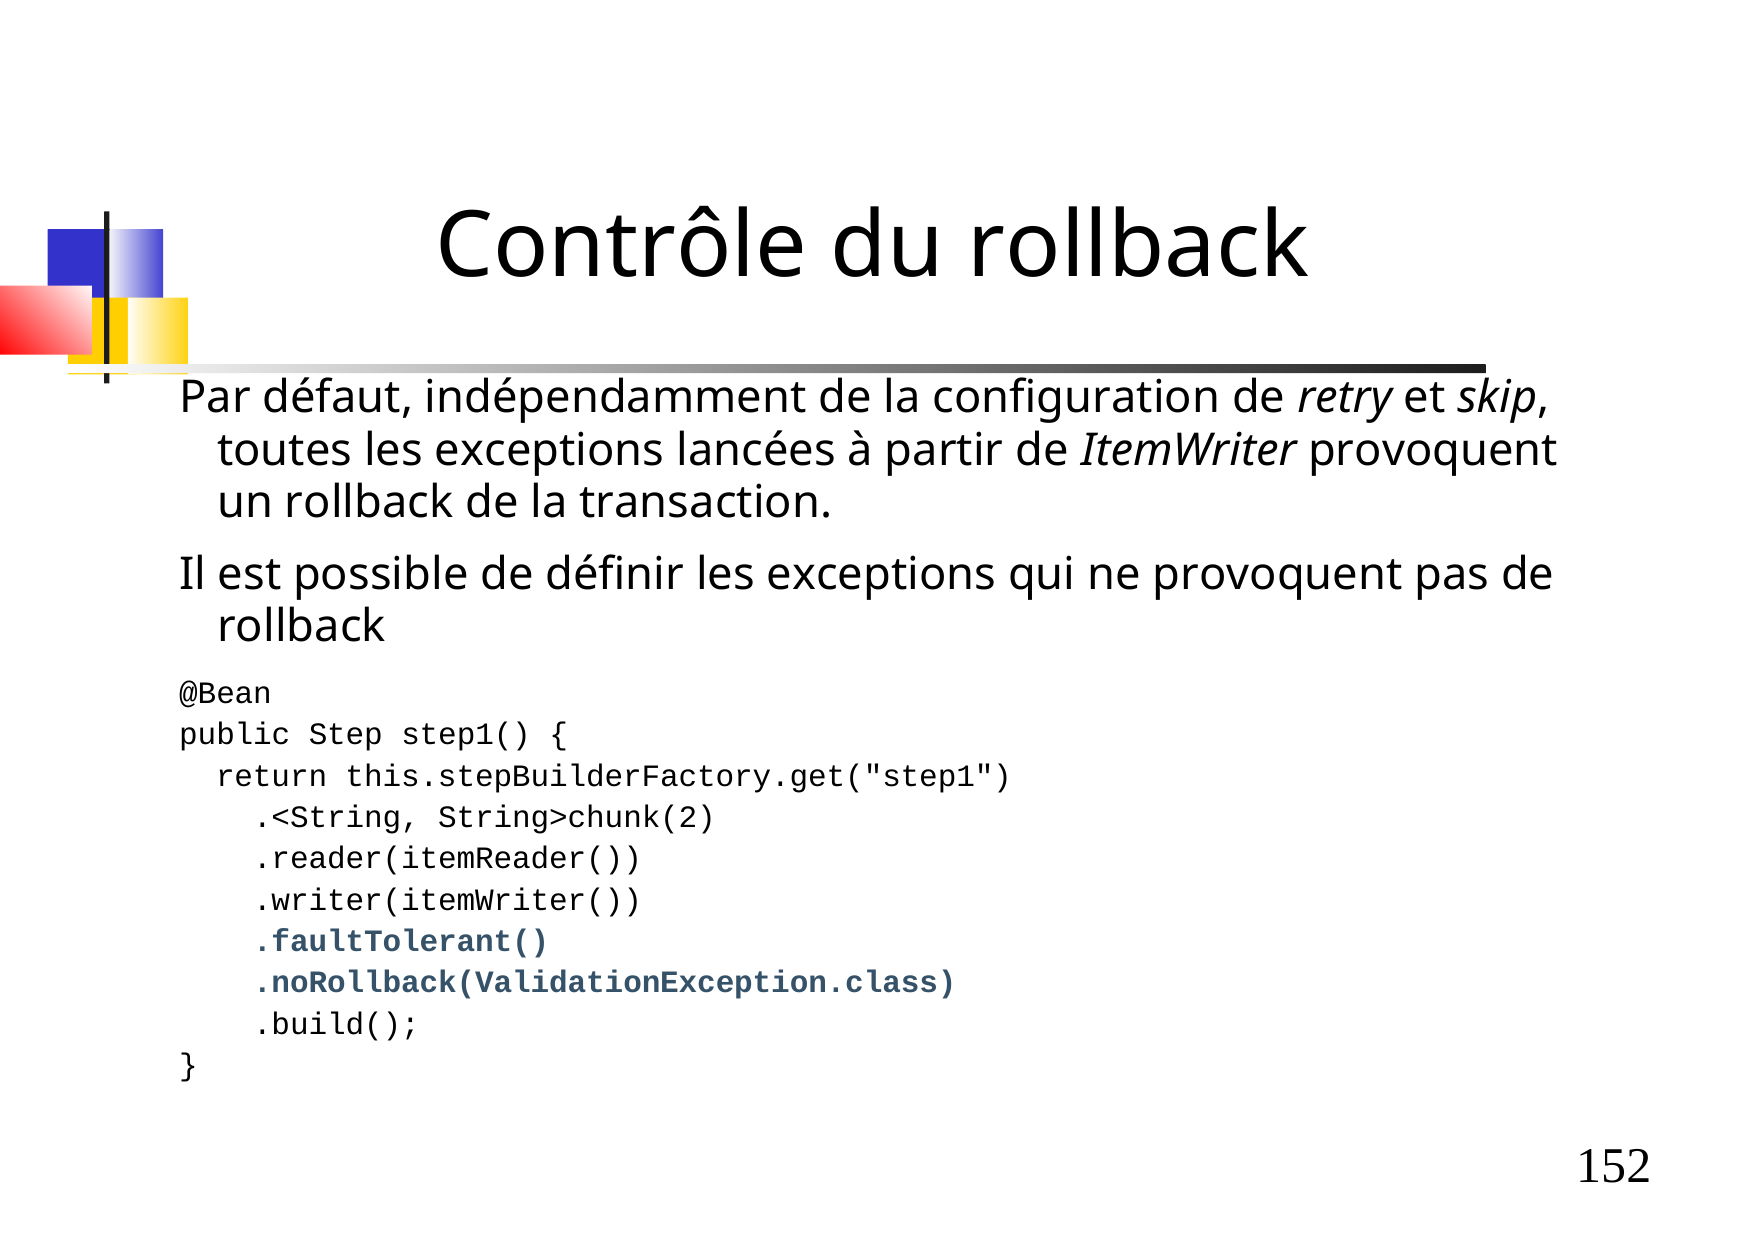

# Contrôle du rollback
Par défaut, indépendamment de la configuration de retry et skip, toutes les exceptions lancées à partir de ItemWriter provoquent un rollback de la transaction.
Il est possible de définir les exceptions qui ne provoquent pas de rollback
@Bean
public Step step1() {
 return this.stepBuilderFactory.get("step1")
 .<String, String>chunk(2)
 .reader(itemReader())
 .writer(itemWriter())
 .faultTolerant()
 .noRollback(ValidationException.class)
 .build();
}